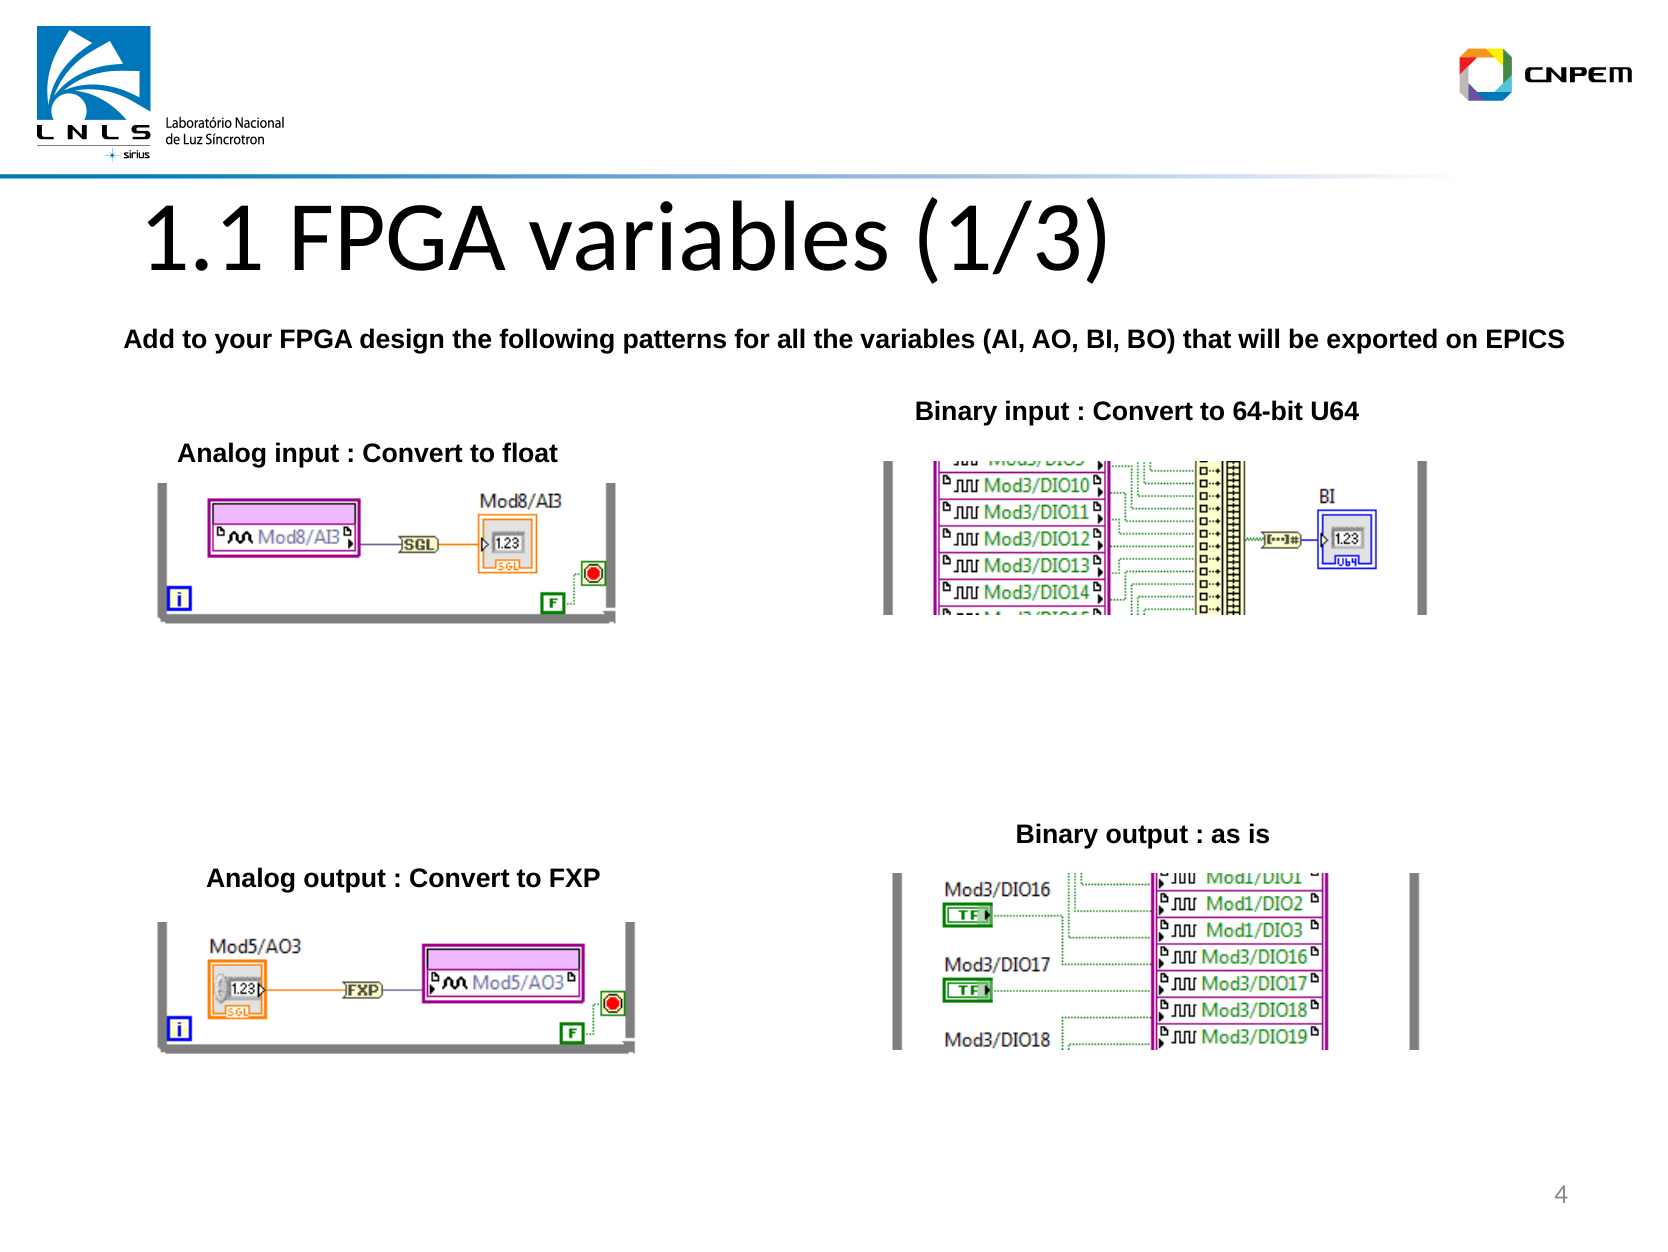

1.1 FPGA variables (1/3)
Add to your FPGA design the following patterns for all the variables (AI, AO, BI, BO) that will be exported on EPICS
Binary input : Convert to 64-bit U64
Analog input : Convert to float
Binary output : as is
Analog output : Convert to FXP
4